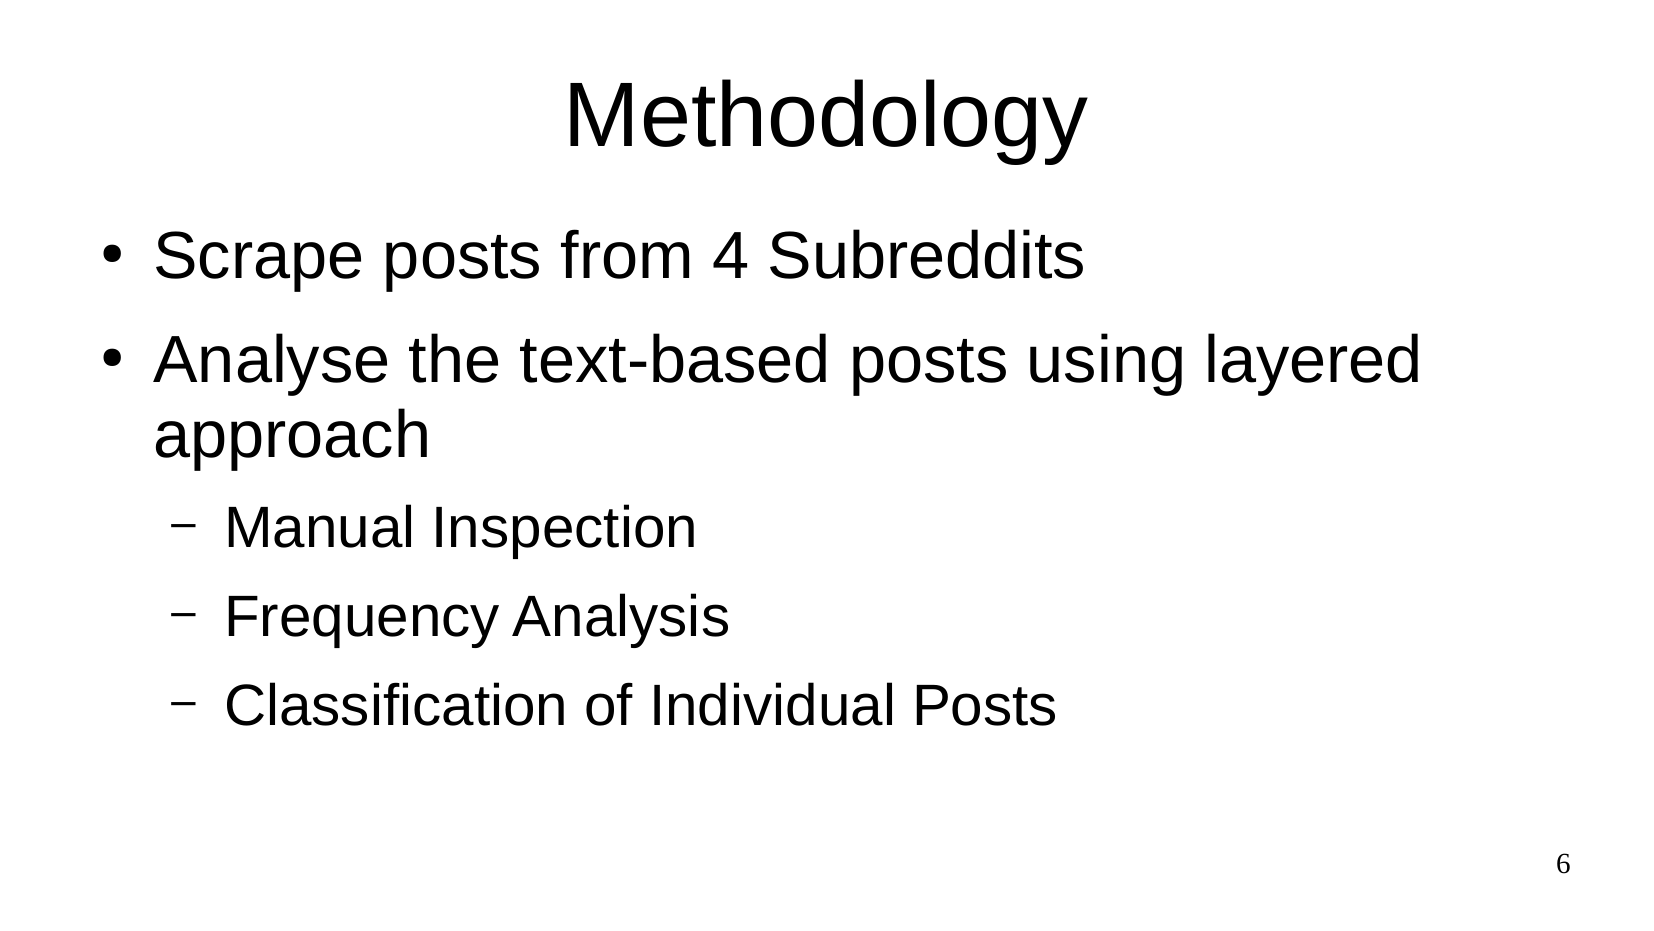

# Methodology
Scrape posts from 4 Subreddits
Analyse the text-based posts using layered approach
Manual Inspection
Frequency Analysis
Classification of Individual Posts
6